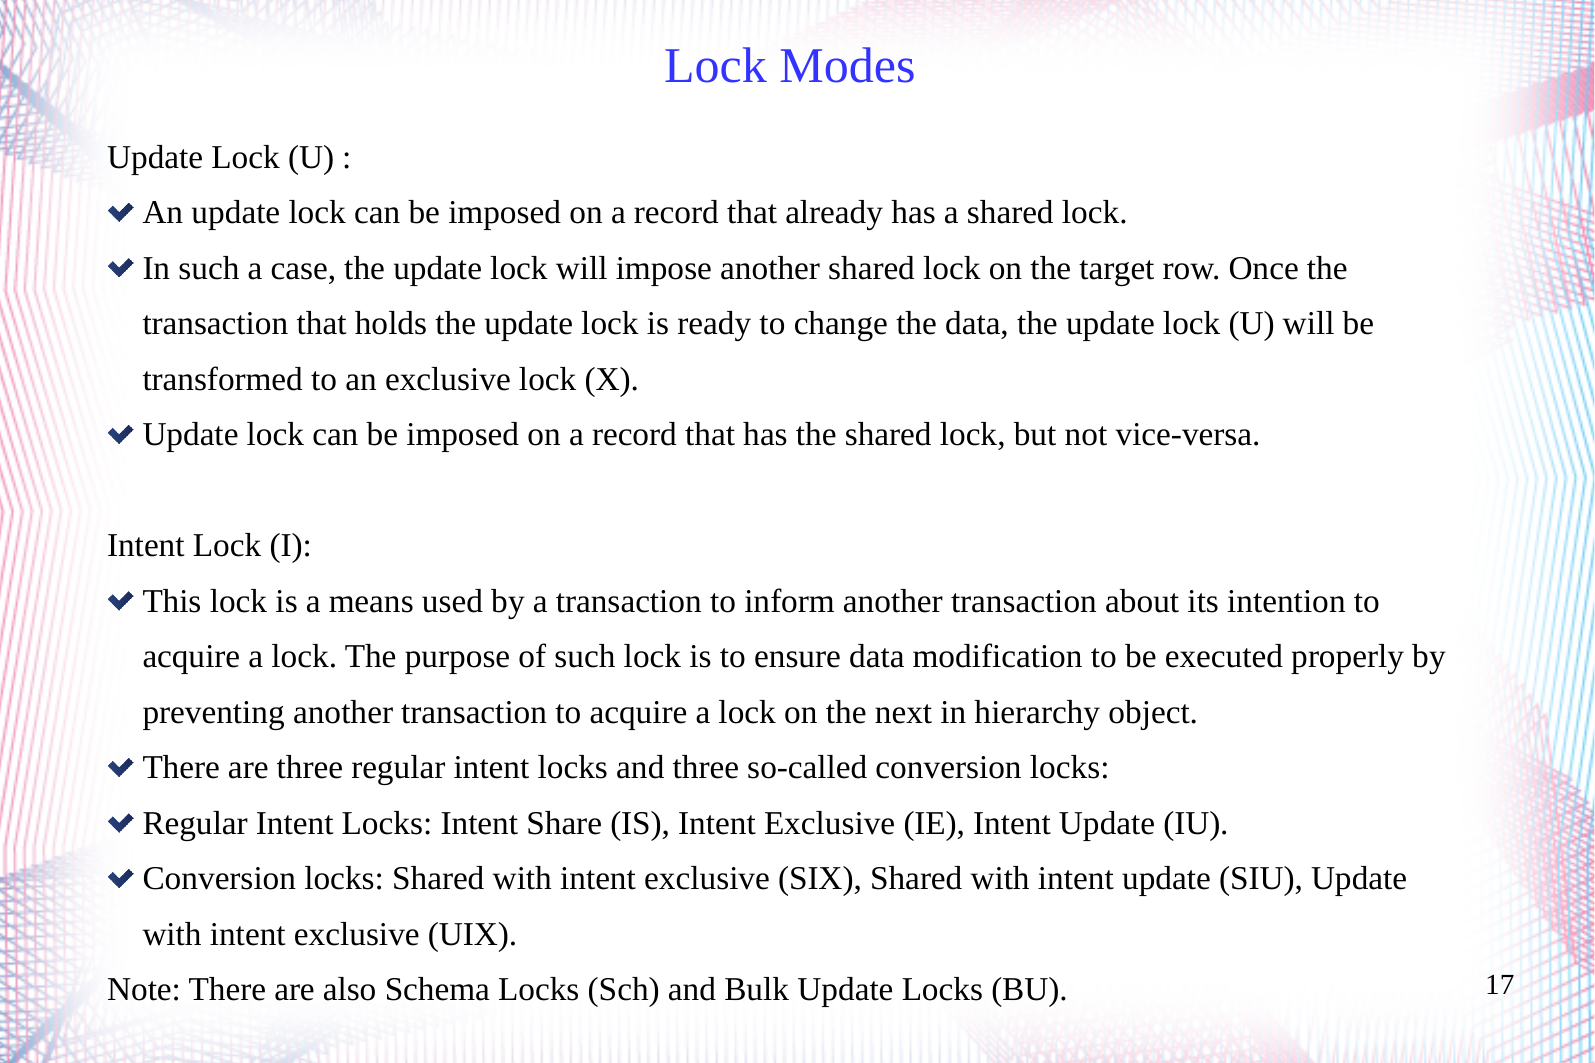

Lock Modes
Update Lock (U) :
An update lock can be imposed on a record that already has a shared lock.
In such a case, the update lock will impose another shared lock on the target row. Once the transaction that holds the update lock is ready to change the data, the update lock (U) will be transformed to an exclusive lock (X).
Update lock can be imposed on a record that has the shared lock, but not vice-versa.
Intent Lock (I):
This lock is a means used by a transaction to inform another transaction about its intention to acquire a lock. The purpose of such lock is to ensure data modification to be executed properly by preventing another transaction to acquire a lock on the next in hierarchy object.
There are three regular intent locks and three so-called conversion locks:
Regular Intent Locks: Intent Share (IS), Intent Exclusive (IE), Intent Update (IU).
Conversion locks: Shared with intent exclusive (SIX), Shared with intent update (SIU), Update with intent exclusive (UIX).
Note: There are also Schema Locks (Sch) and Bulk Update Locks (BU).
17